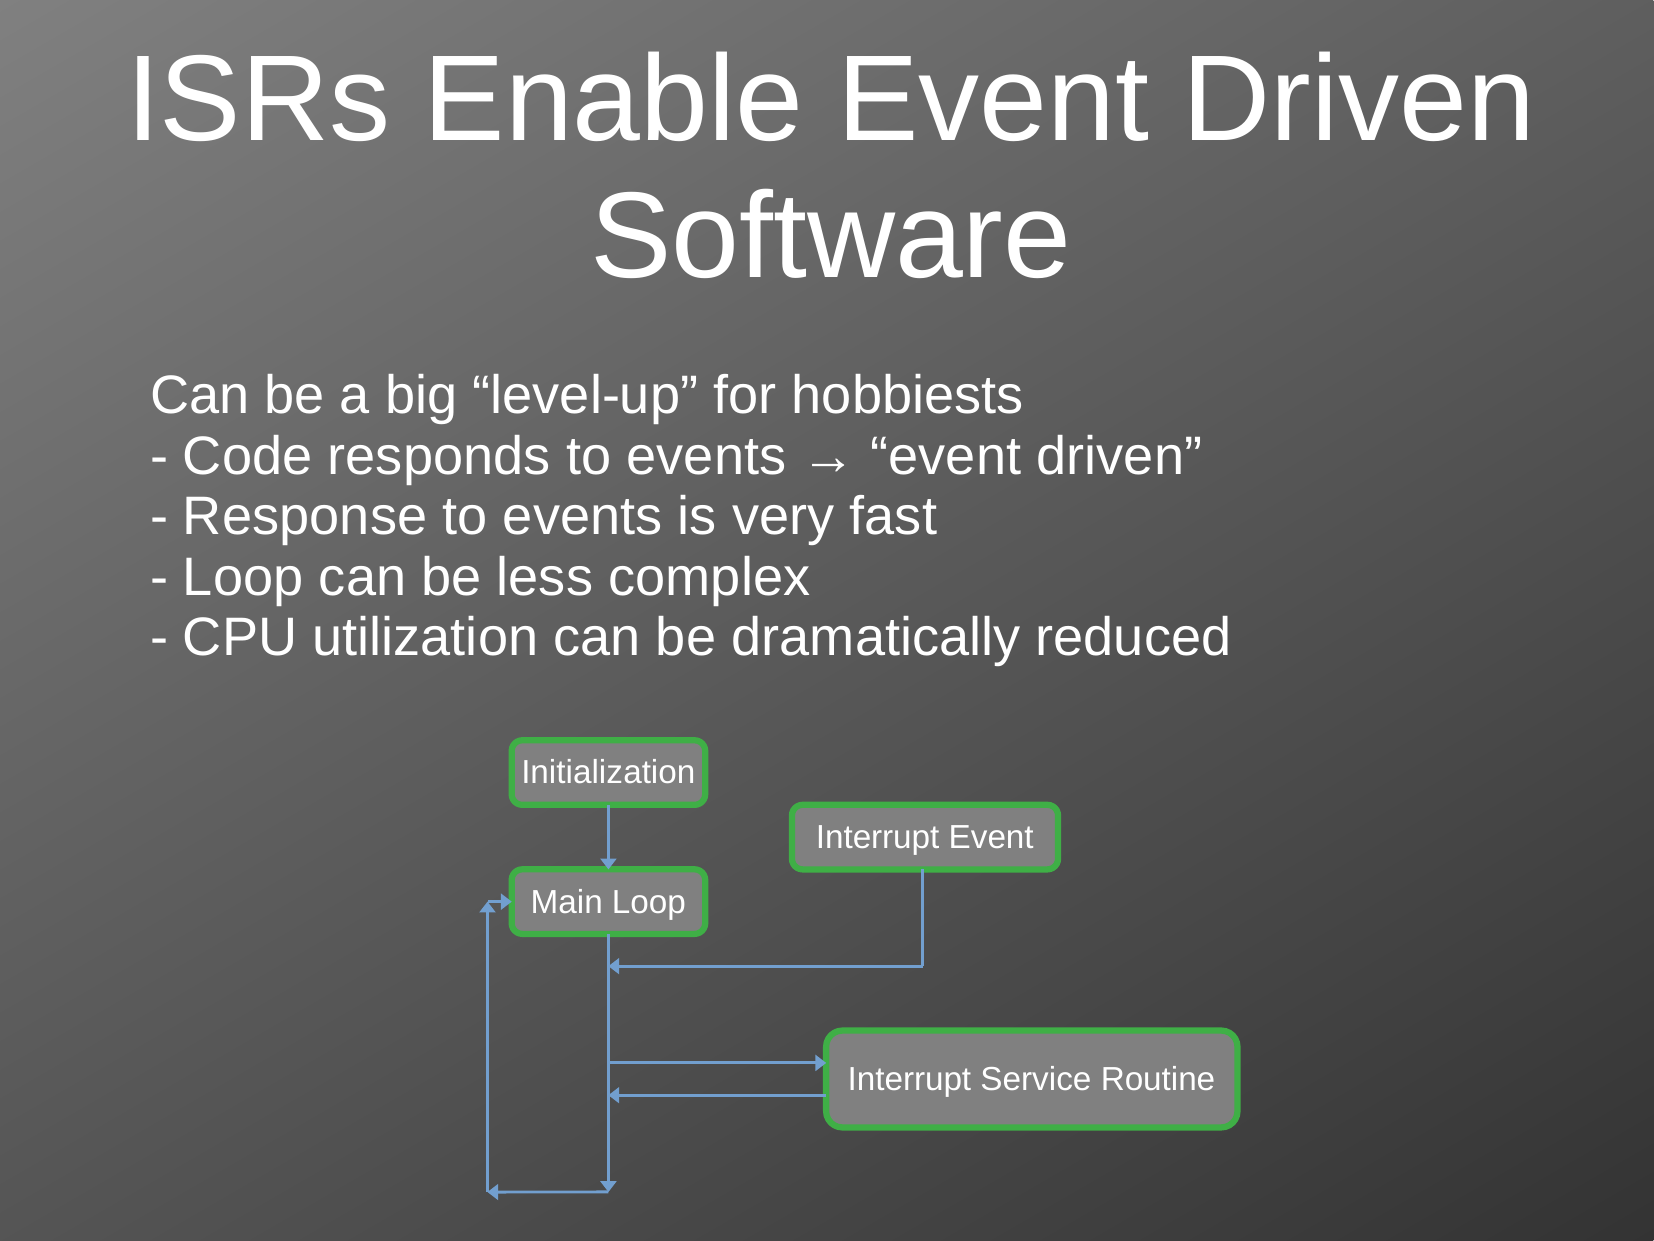

# ISRs Enable Event Driven Software
Can be a big “level-up” for hobbiests
- Code responds to events → “event driven”
- Response to events is very fast
- Loop can be less complex
- CPU utilization can be dramatically reduced
Initialization
Interrupt Event
Main Loop
Interrupt Service Routine